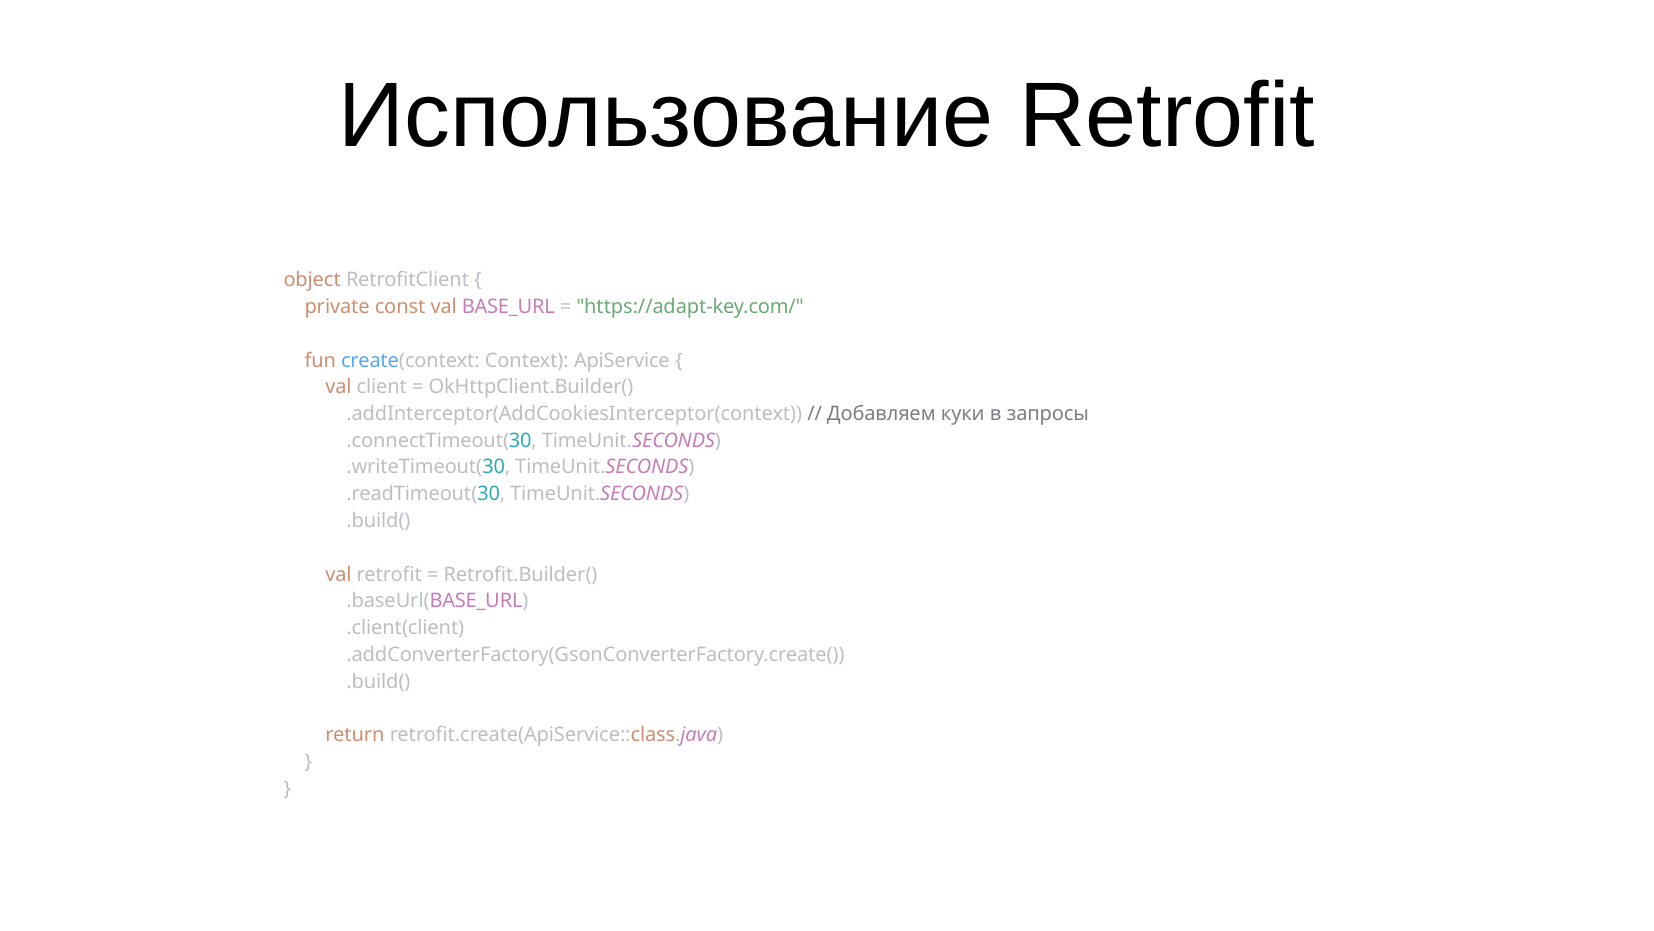

# Использование Retrofit
object RetrofitClient {
 private const val BASE_URL = "https://adapt-key.com/"
 fun create(context: Context): ApiService {
 val client = OkHttpClient.Builder()
 .addInterceptor(AddCookiesInterceptor(context)) // Добавляем куки в запросы
 .connectTimeout(30, TimeUnit.SECONDS)
 .writeTimeout(30, TimeUnit.SECONDS)
 .readTimeout(30, TimeUnit.SECONDS)
 .build()
 val retrofit = Retrofit.Builder()
 .baseUrl(BASE_URL)
 .client(client)
 .addConverterFactory(GsonConverterFactory.create())
 .build()
 return retrofit.create(ApiService::class.java)
 }
}